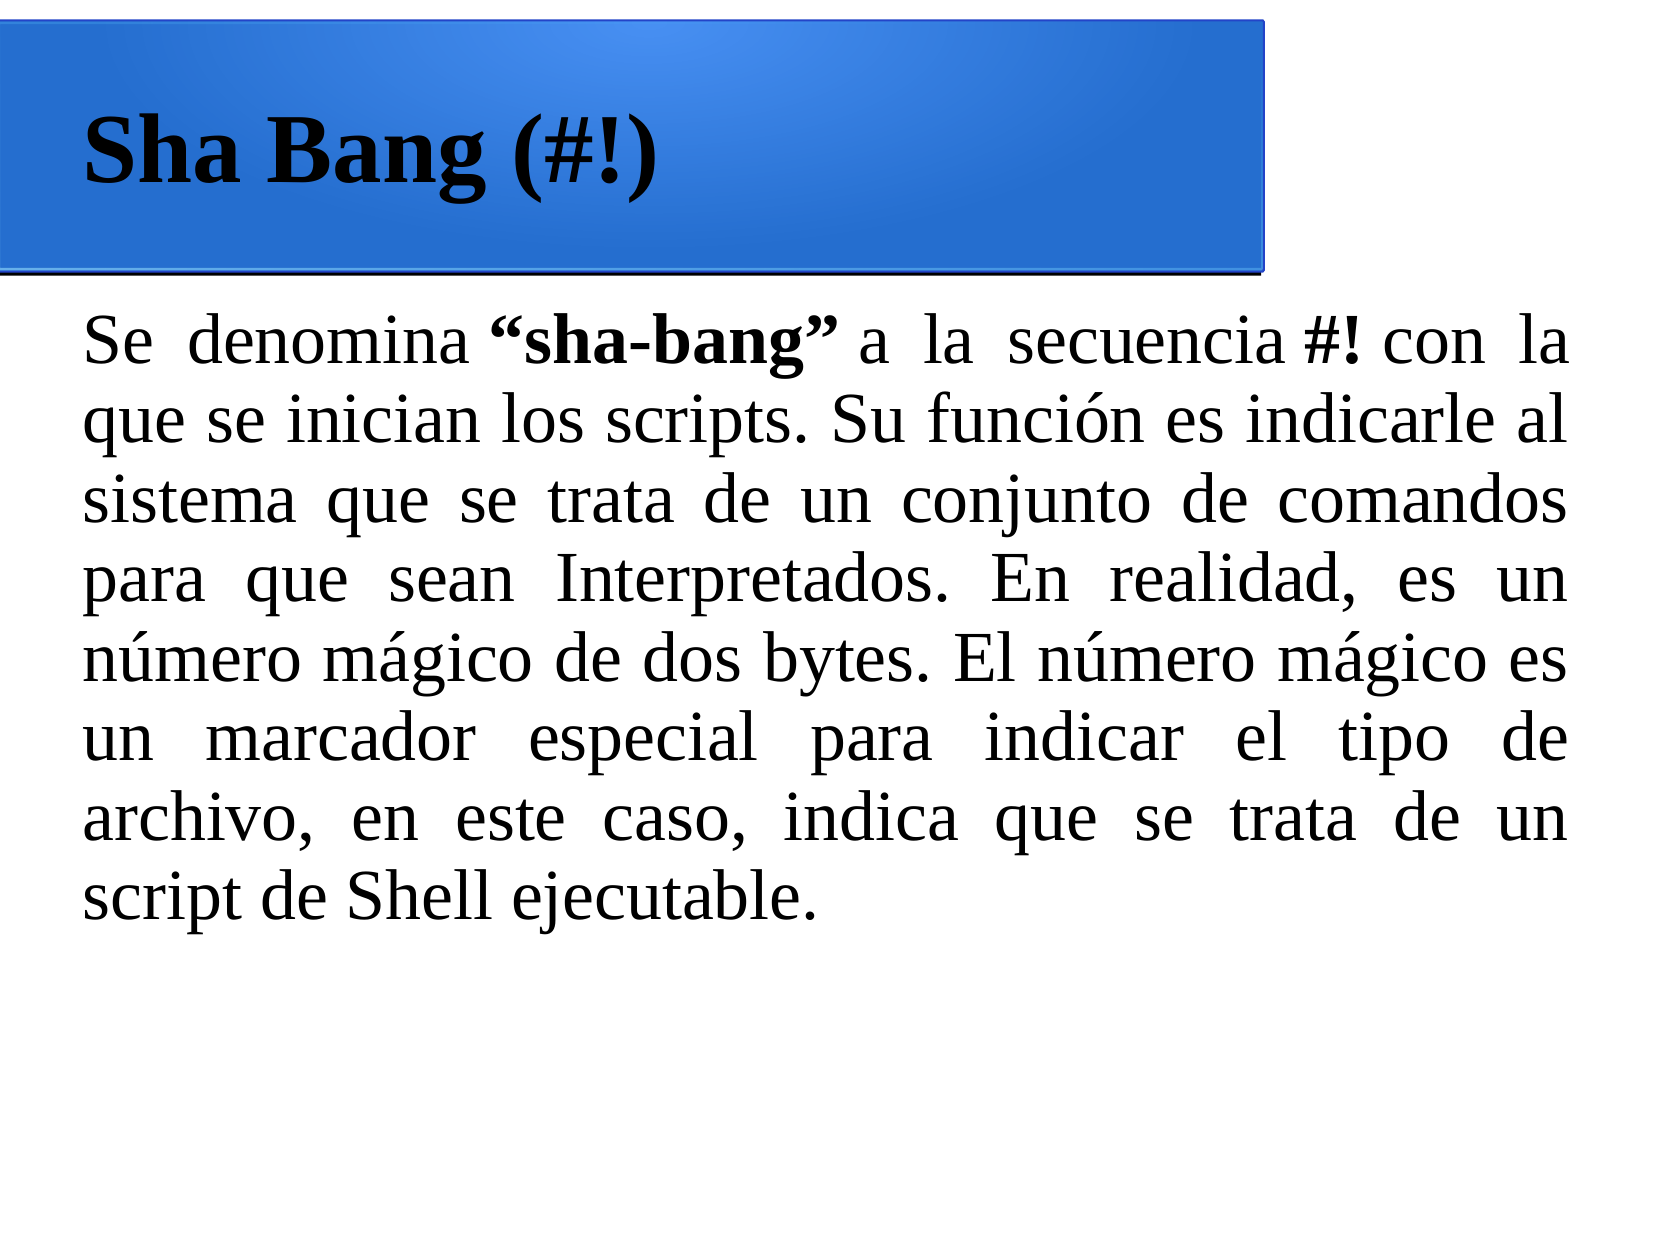

# Sha Bang (#!)
Se denomina “sha-bang” a la secuencia #! con la que se inician los scripts. Su función es indicarle al sistema que se trata de un conjunto de comandos para que sean Interpretados. En realidad, es un número mágico de dos bytes. El número mágico es un marcador especial para indicar el tipo de archivo, en este caso, indica que se trata de un script de Shell ejecutable.